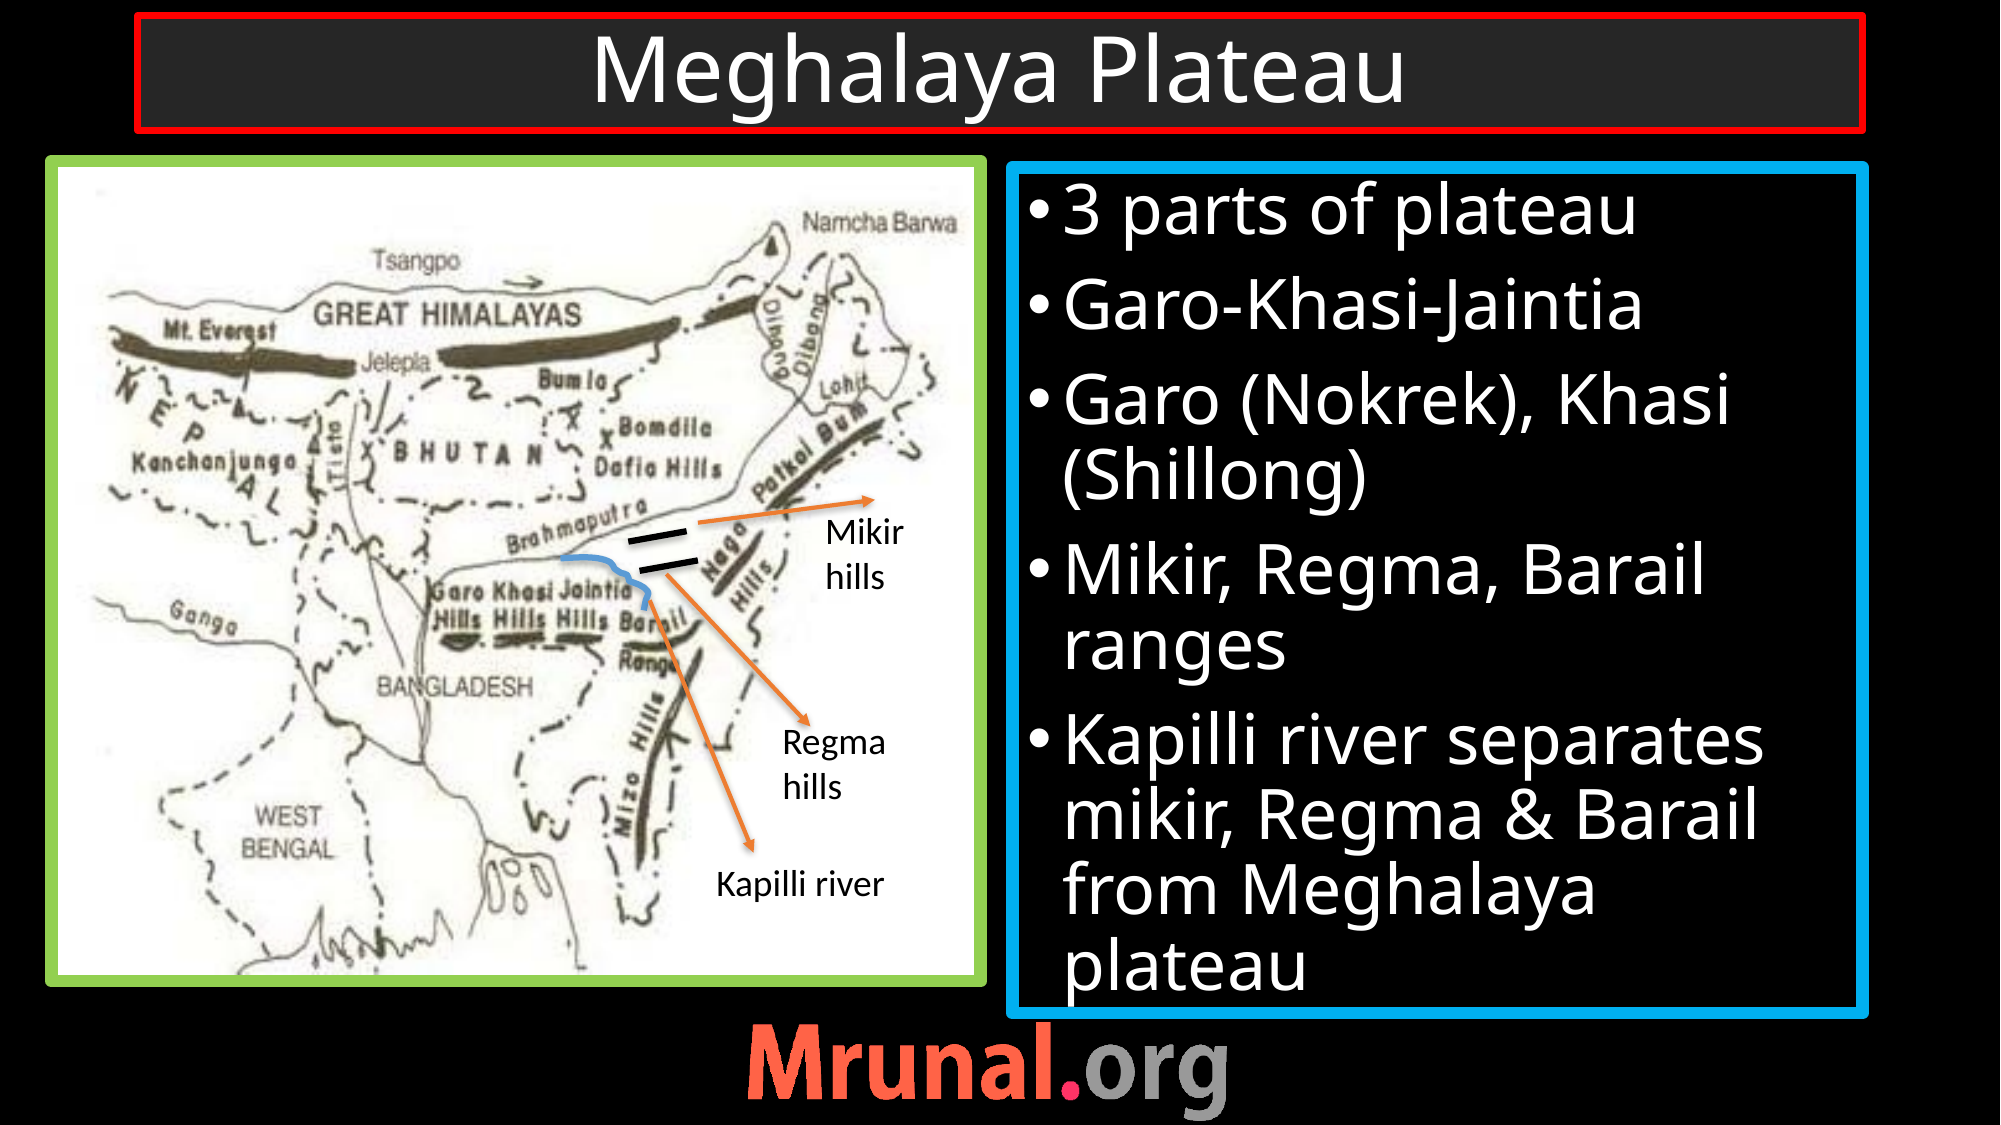

Meghalaya Plateau
# 3 parts of plateau
Garo-Khasi-Jaintia
Garo (Nokrek), Khasi (Shillong)
Mikir, Regma, Barail ranges
Kapilli river separates mikir, Regma & Barail from Meghalaya plateau
Mikir hills
Regma hills
Kapilli river